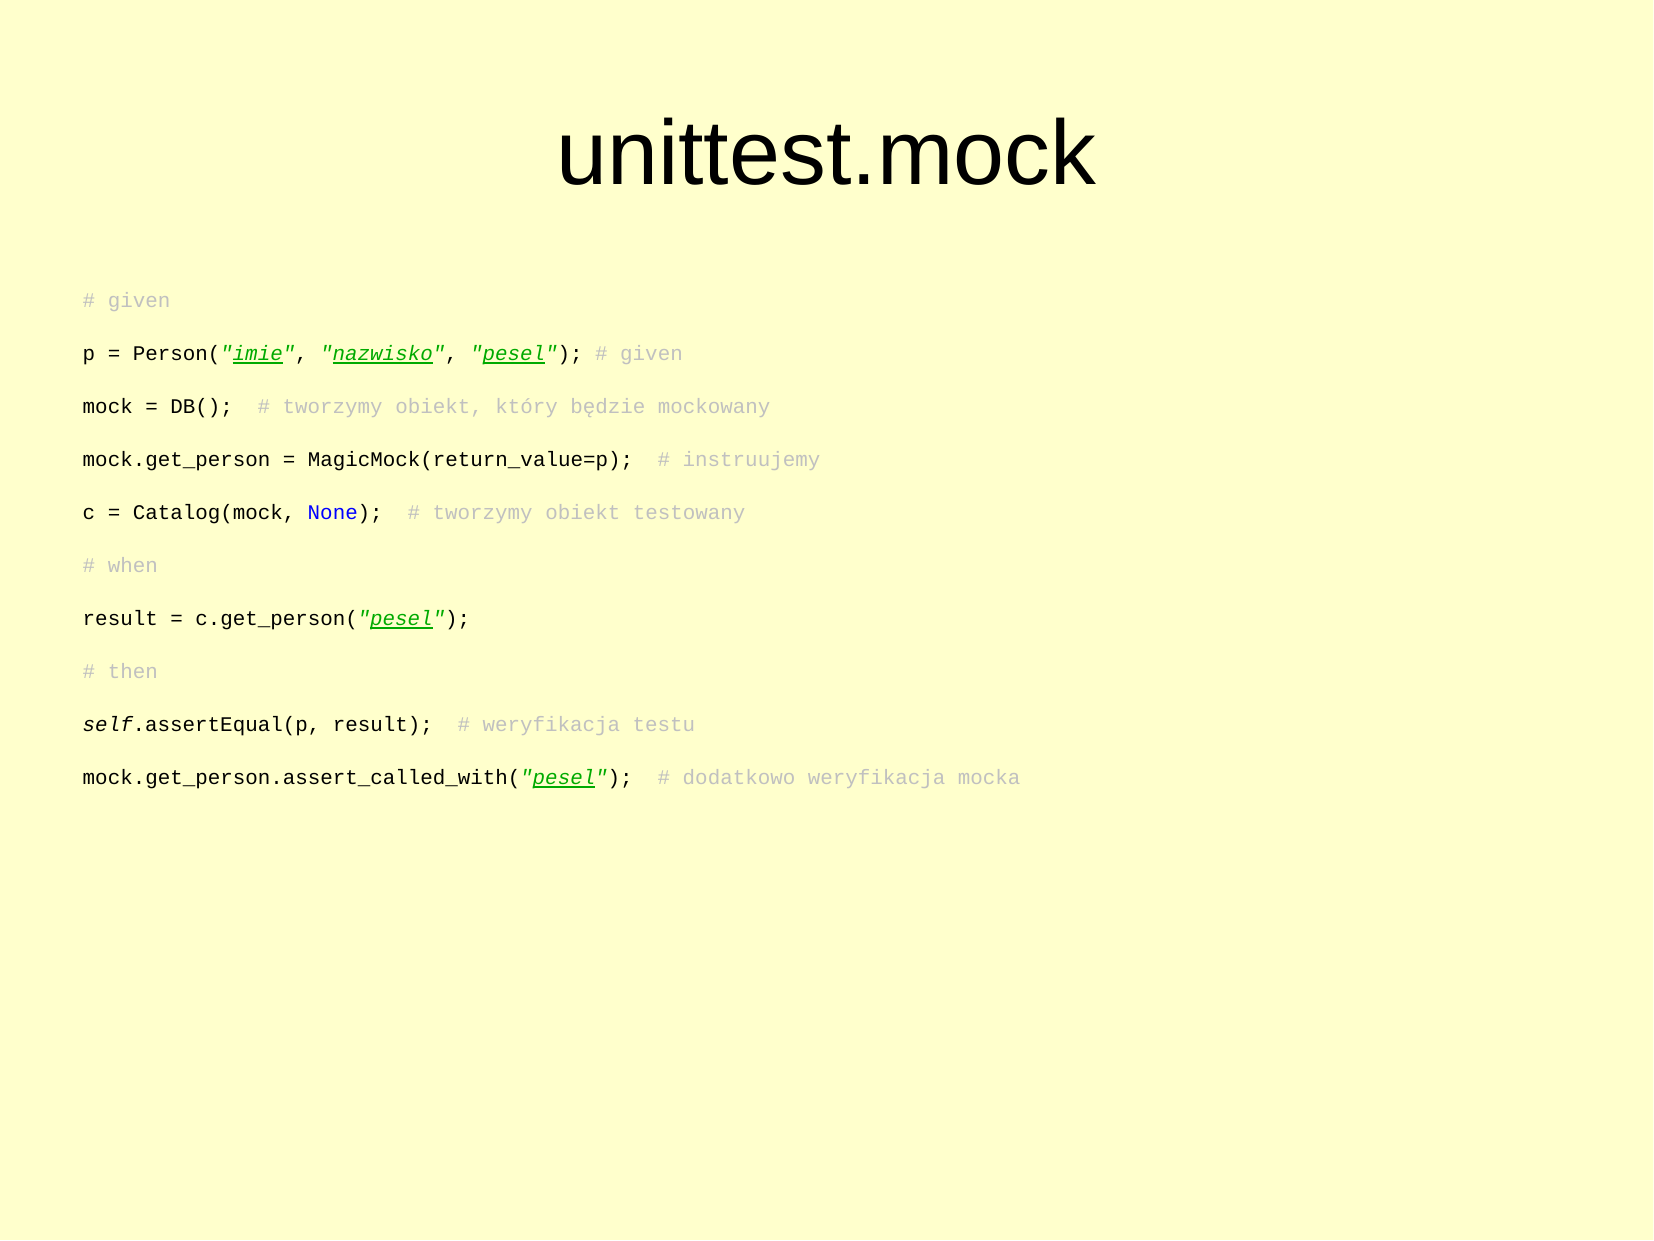

# unittest.mock
# given
p = Person("imie", "nazwisko", "pesel"); # given
mock = DB(); # tworzymy obiekt, który będzie mockowany
mock.get_person = MagicMock(return_value=p); # instruujemy
c = Catalog(mock, None); # tworzymy obiekt testowany
# when
result = c.get_person("pesel");
# then
self.assertEqual(p, result); # weryfikacja testu
mock.get_person.assert_called_with("pesel"); # dodatkowo weryfikacja mocka